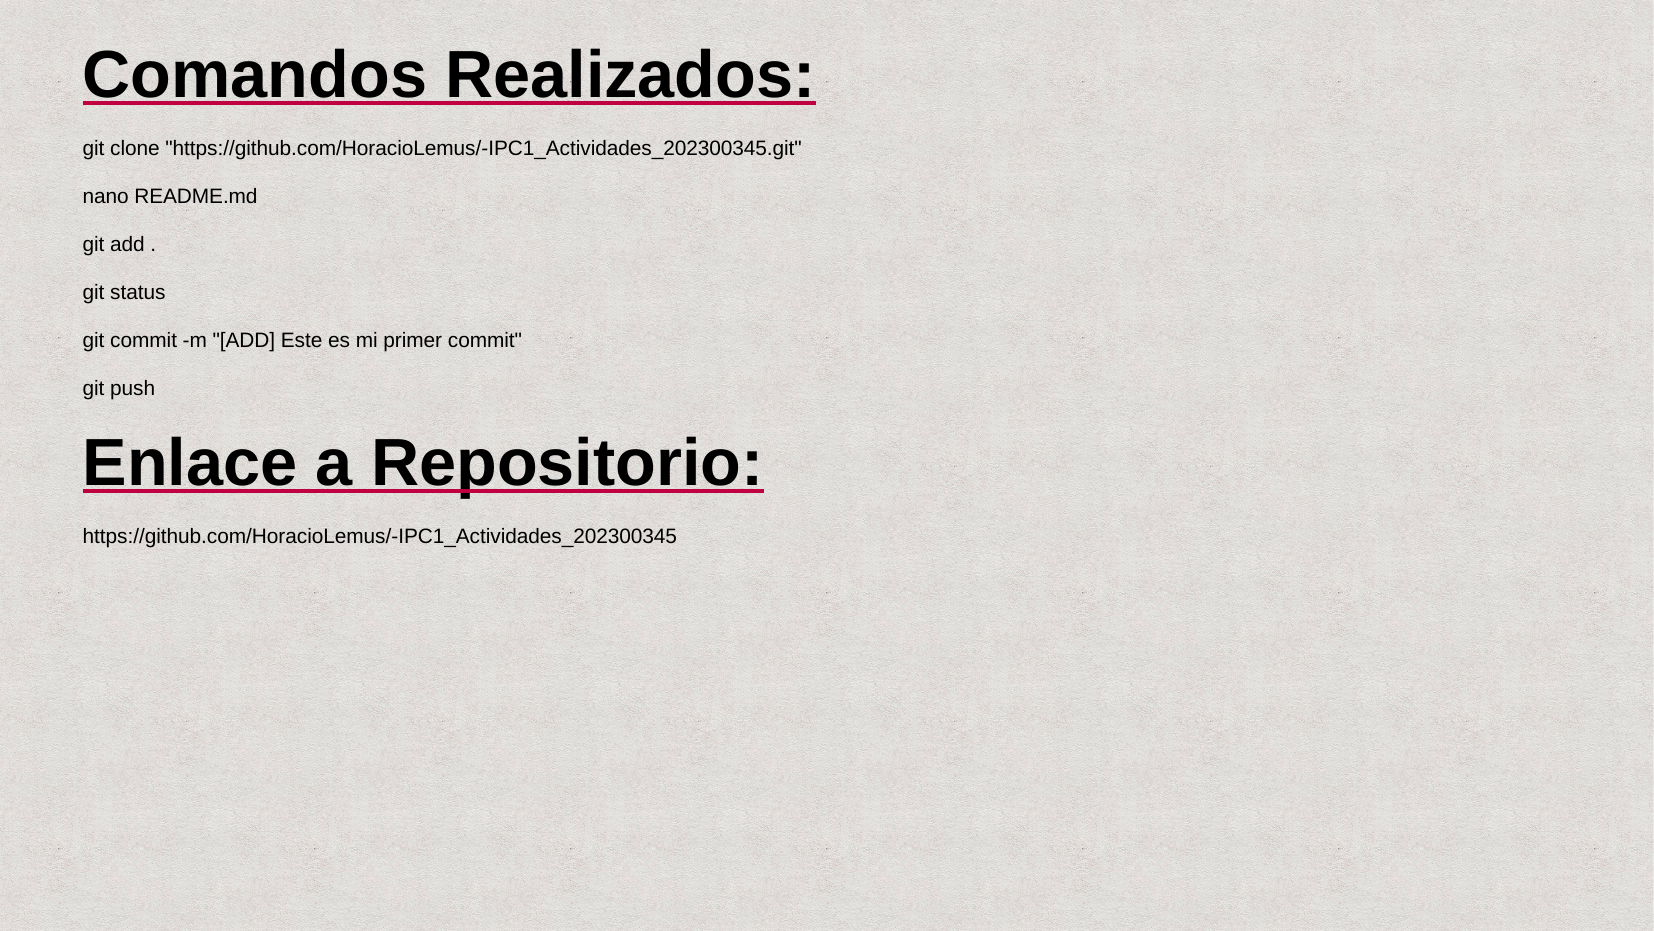

# Comandos Realizados:
git clone "https://github.com/HoracioLemus/-IPC1_Actividades_202300345.git"
nano README.md
git add .
git status
git commit -m "[ADD] Este es mi primer commit"
git push
Enlace a Repositorio:
https://github.com/HoracioLemus/-IPC1_Actividades_202300345